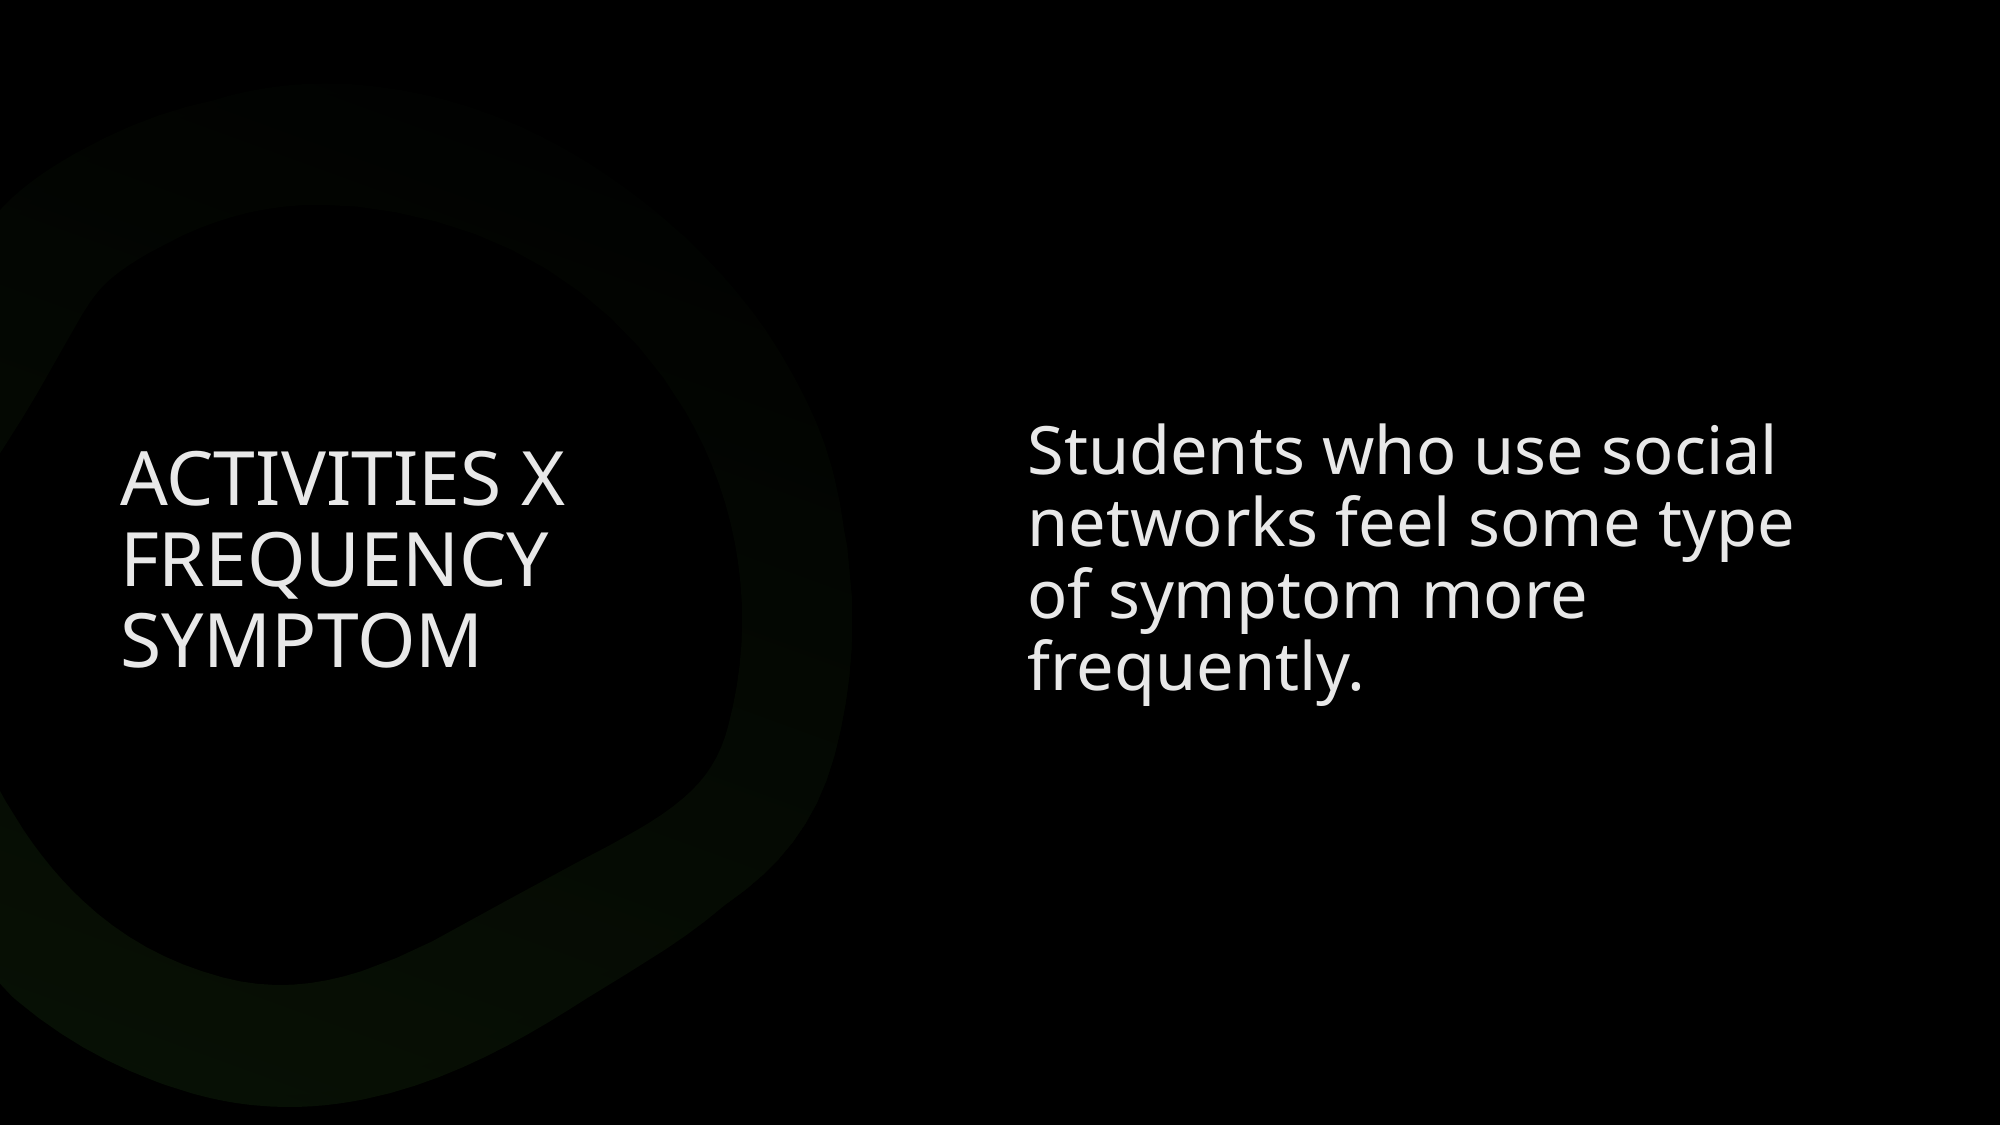

Students who use social networks feel some type of symptom more frequently.
# ACTIVITIES X FREQUENCY SYMPTOM